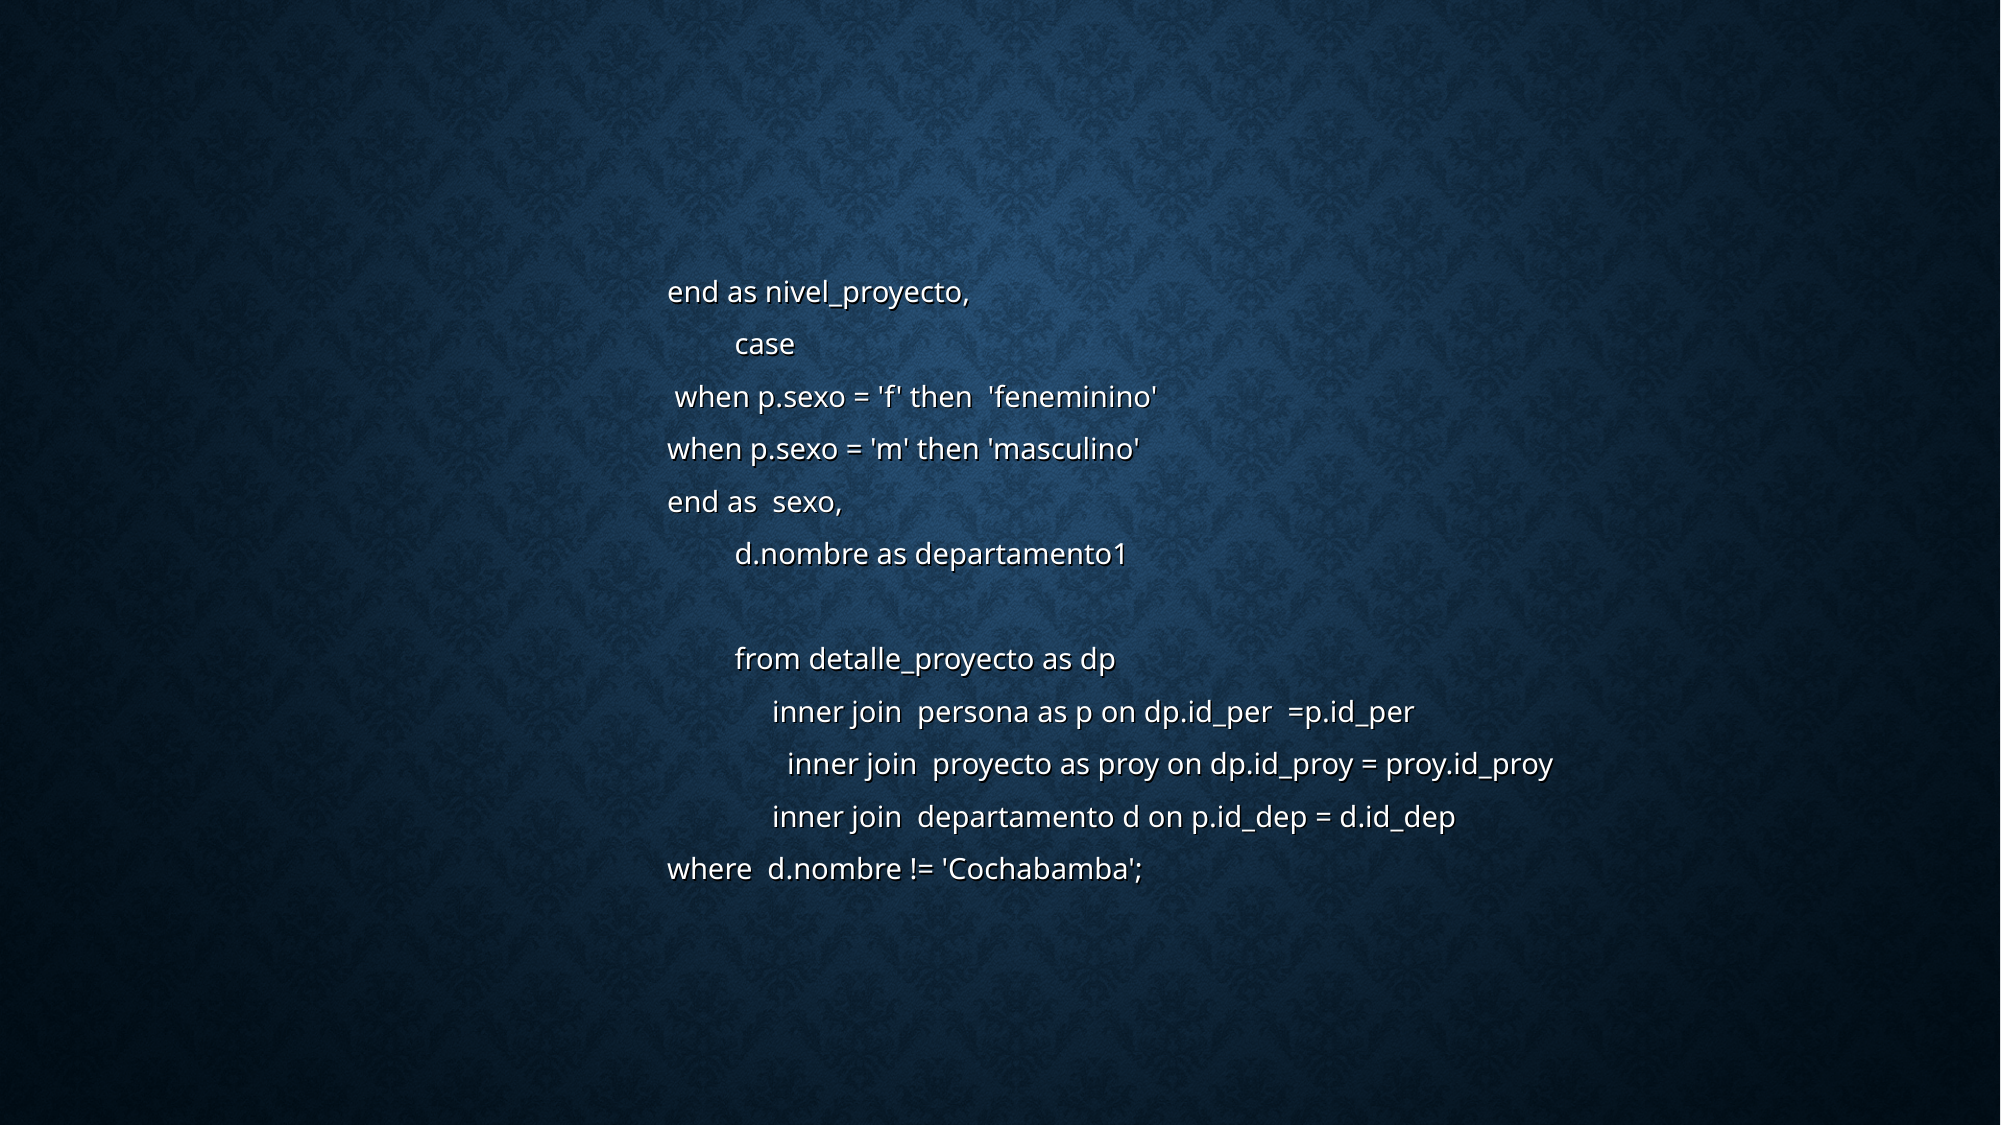

# end as nivel_proyecto,
 case
 when p.sexo = 'f' then 'feneminino'
when p.sexo = 'm' then 'masculino'
end as sexo,
 d.nombre as departamento1
 from detalle_proyecto as dp
 inner join persona as p on dp.id_per =p.id_per
 inner join proyecto as proy on dp.id_proy = proy.id_proy
 inner join departamento d on p.id_dep = d.id_dep
where d.nombre != 'Cochabamba';